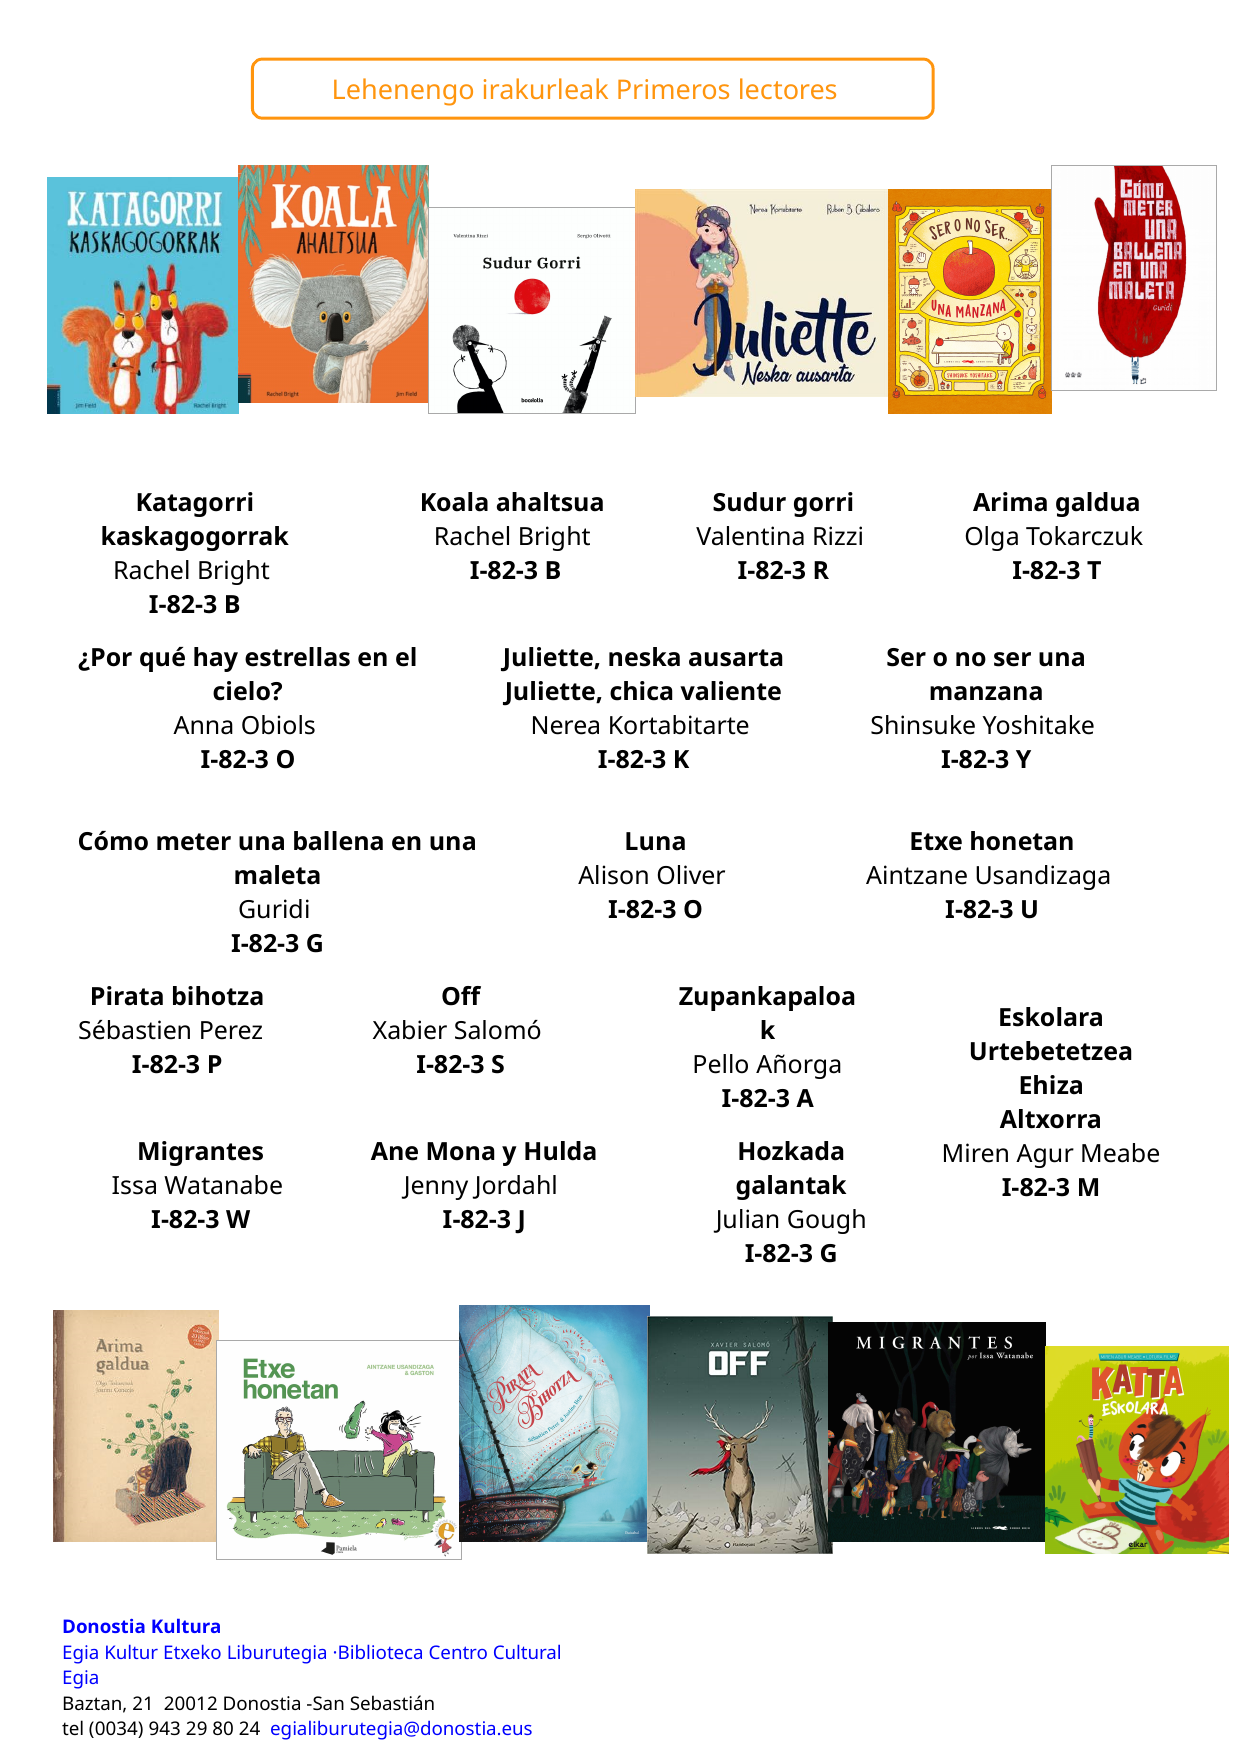

Lehenengo irakurleak Primeros lectores
Katagorri kaskagogorrak
Rachel Bright
I-82-3 B
Koala ahaltsua
Rachel Bright
I-82-3 B
Sudur gorri
Valentina Rizzi
I-82-3 R
Arima galdua
Olga Tokarczuk
I-82-3 T
¿Por qué hay estrellas en el cielo?
Anna Obiols
I-82-3 O
Juliette, neska ausarta
Juliette, chica valiente
Nerea Kortabitarte
I-82-3 K
Ser o no ser una manzana
Shinsuke Yoshitake
I-82-3 Y
Cómo meter una ballena en una maleta
Guridi
I-82-3 G
Luna
Alison Oliver
I-82-3 O
Etxe honetan
Aintzane Usandizaga
I-82-3 U
Pirata bihotza
Sébastien Perez
I-82-3 P
Off
Xabier Salomó
I-82-3 S
Zupankapaloak
Pello Añorga
I-82-3 A
Eskolara
Urtebetetzea
Ehiza
Altxorra
Miren Agur Meabe
I-82-3 M
Migrantes
Issa Watanabe
I-82-3 W
Ane Mona y Hulda
Jenny Jordahl
I-82-3 J
Hozkada galantak
Julian Gough
I-82-3 G
Donostia Kultura
Egia Kultur Etxeko Liburutegia ·Biblioteca Centro Cultural Egia
Baztan, 21 20012 Donostia -San Sebastián
tel (0034) 943 29 80 24 egialiburutegia@donostia.eus